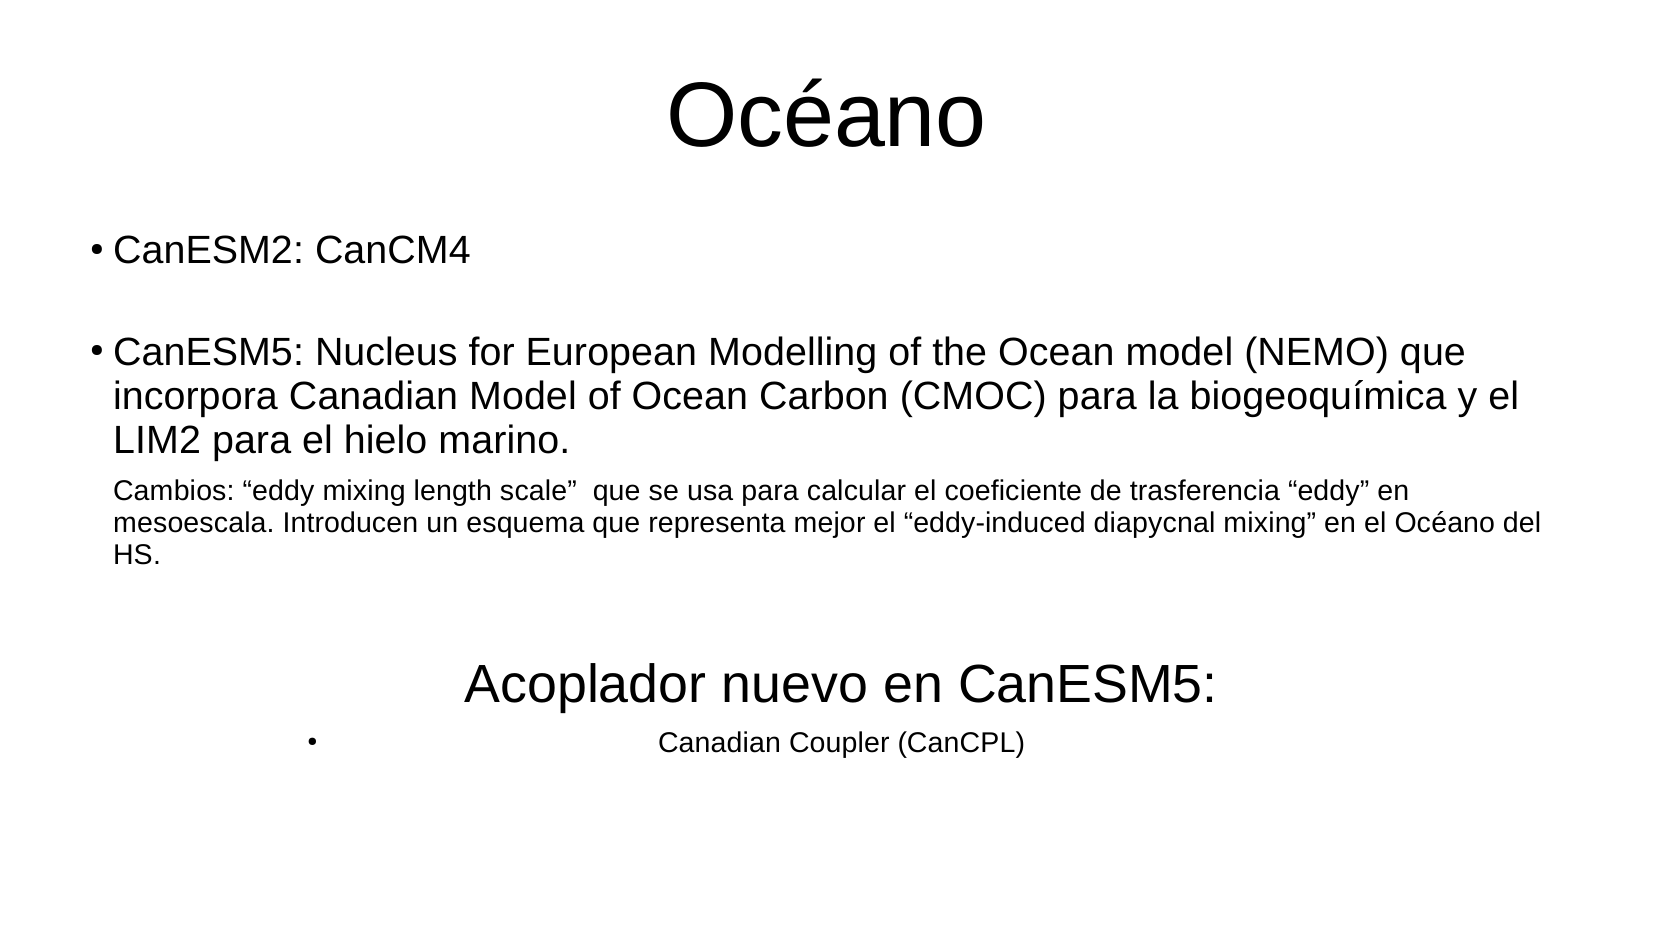

# Océano
CanESM2: CanCM4
CanESM5: Nucleus for European Modelling of the Ocean model (NEMO) que incorpora Canadian Model of Ocean Carbon (CMOC) para la biogeoquímica y el LIM2 para el hielo marino.
Cambios: “eddy mixing length scale” que se usa para calcular el coeficiente de trasferencia “eddy” en mesoescala. Introducen un esquema que representa mejor el “eddy-induced diapycnal mixing” en el Océano del HS.
Acoplador nuevo en CanESM5:
Canadian Coupler (CanCPL)